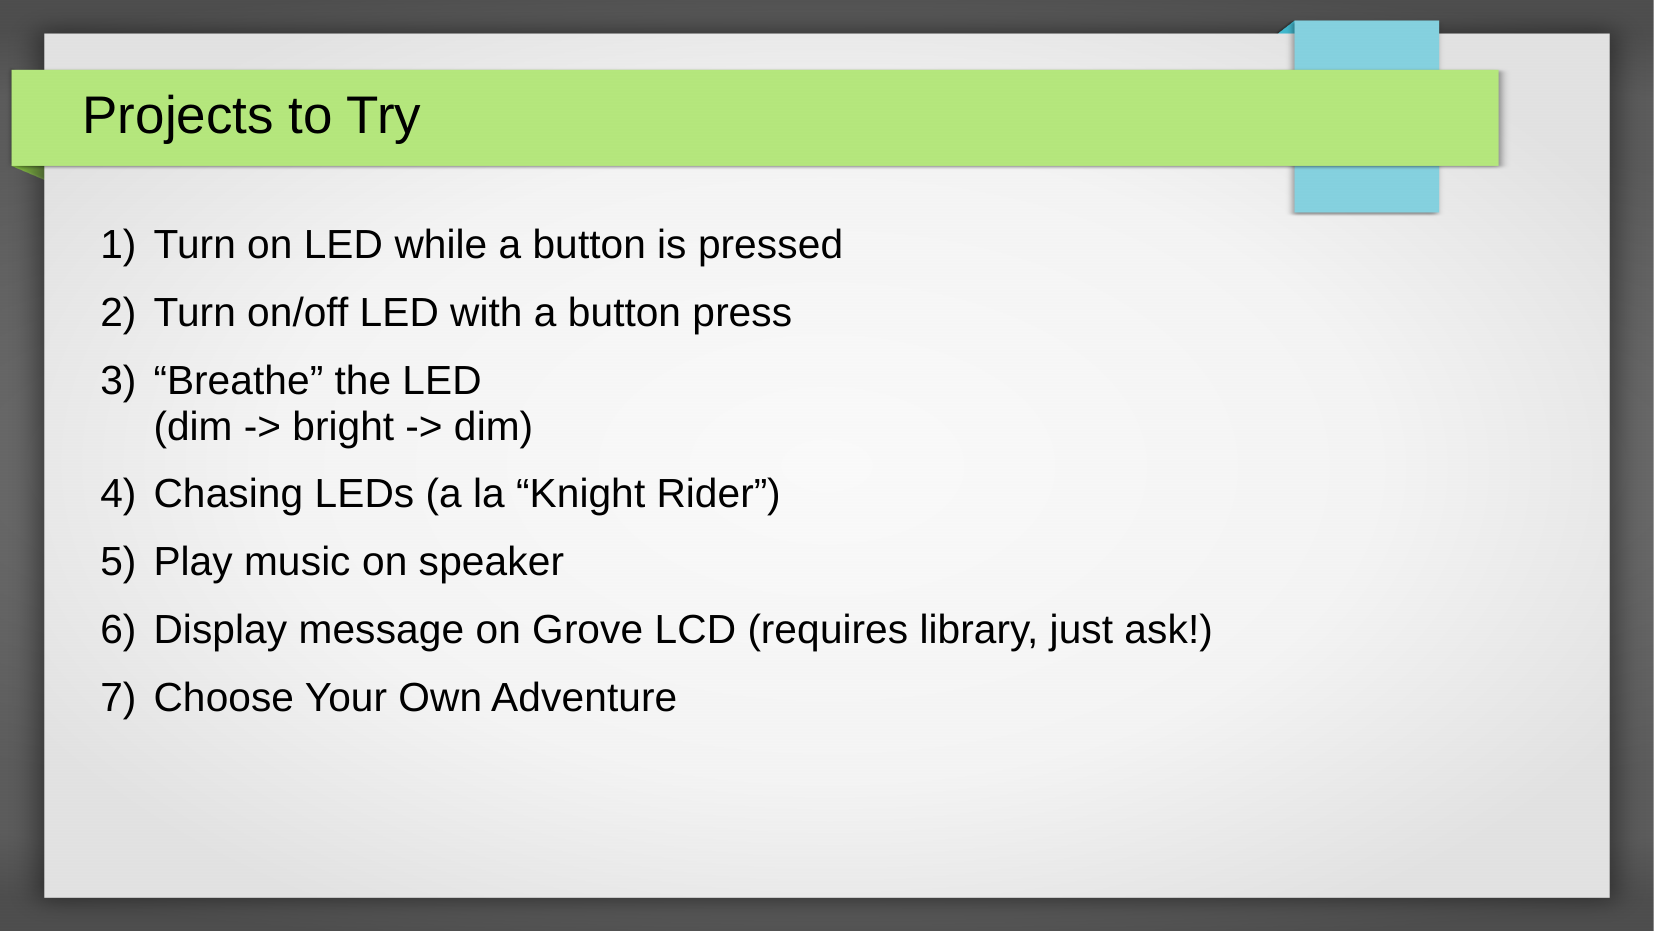

# Projects to Try
Turn on LED while a button is pressed
Turn on/off LED with a button press
“Breathe” the LED
(dim -> bright -> dim)
Chasing LEDs (a la “Knight Rider”)
Play music on speaker
Display message on Grove LCD (requires library, just ask!)
Choose Your Own Adventure